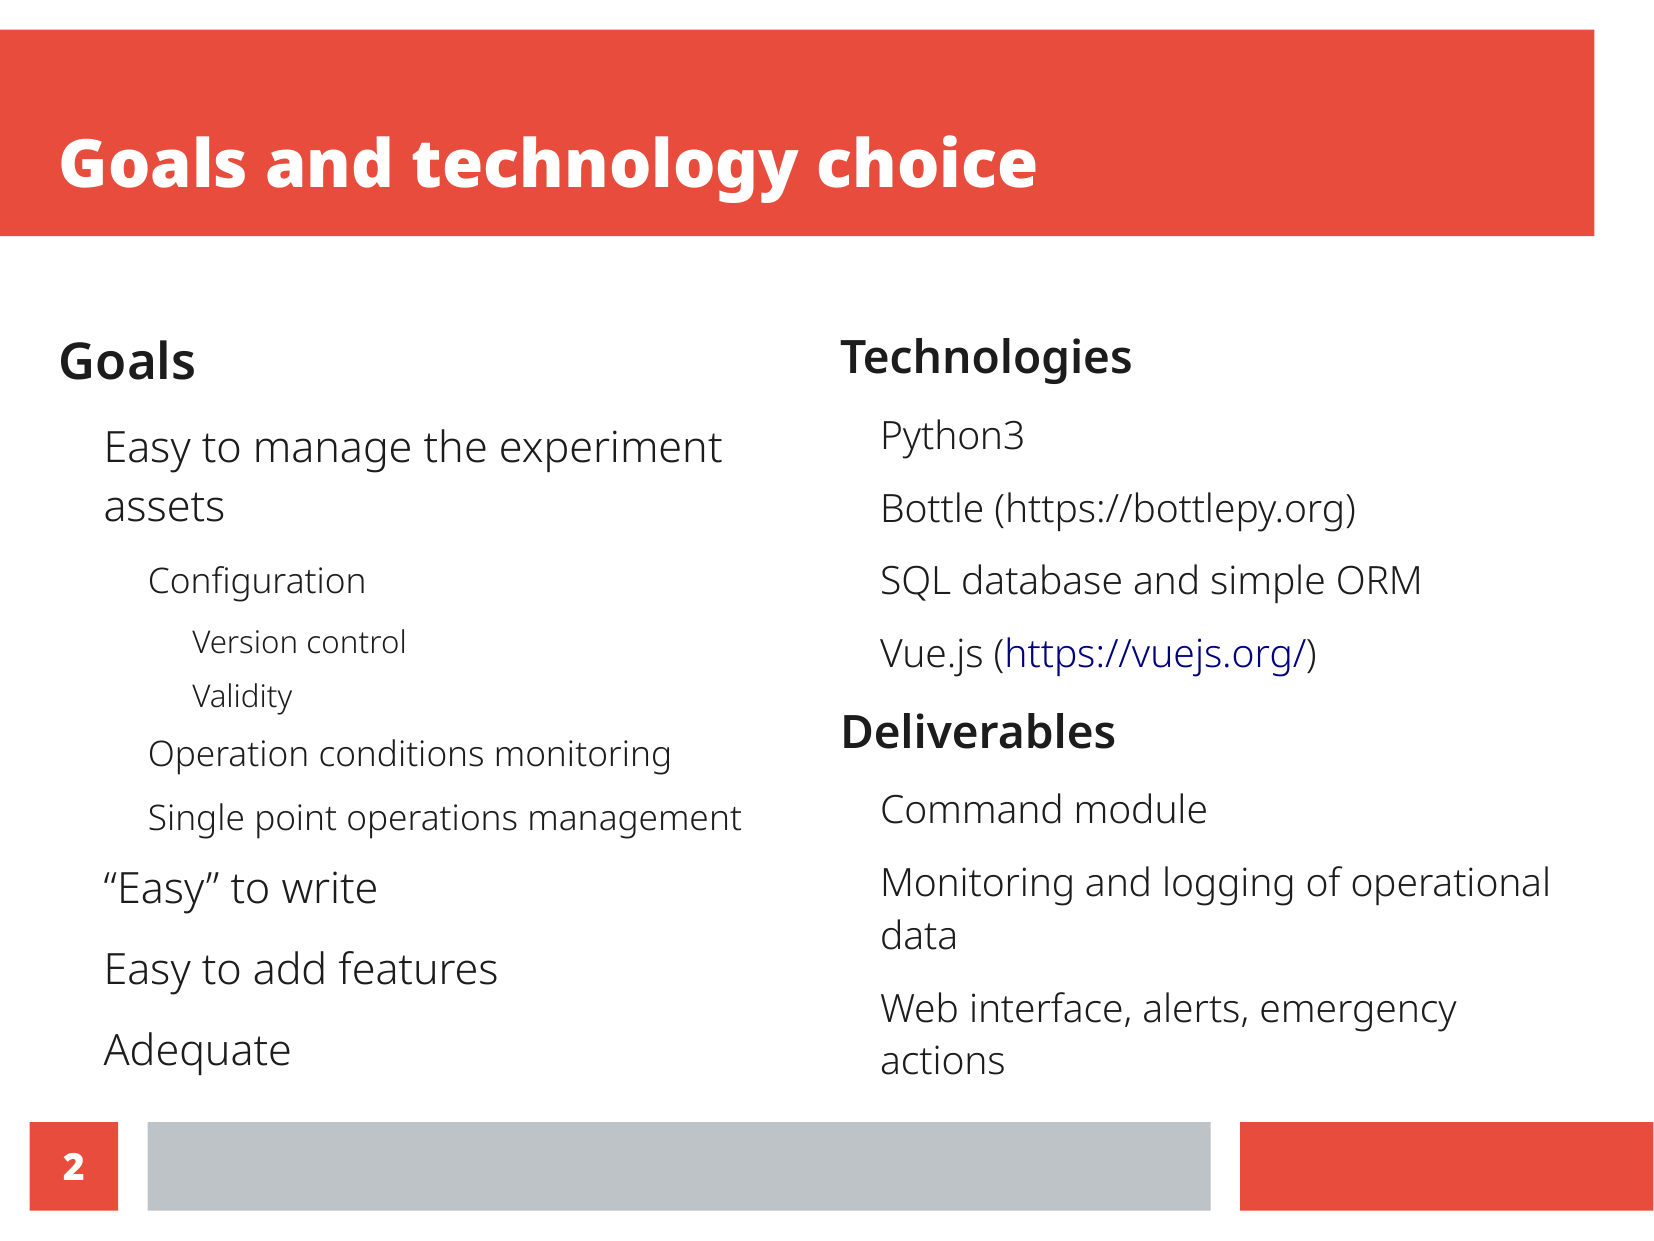

# Goals and technology choice
Goals
Easy to manage the experiment assets
Configuration
Version control
Validity
Operation conditions monitoring
Single point operations management
“Easy” to write
Easy to add features
Adequate
Technologies
Python3
Bottle (https://bottlepy.org)
SQL database and simple ORM
Vue.js (https://vuejs.org/)
Deliverables
Command module
Monitoring and logging of operational data
Web interface, alerts, emergency actions
2